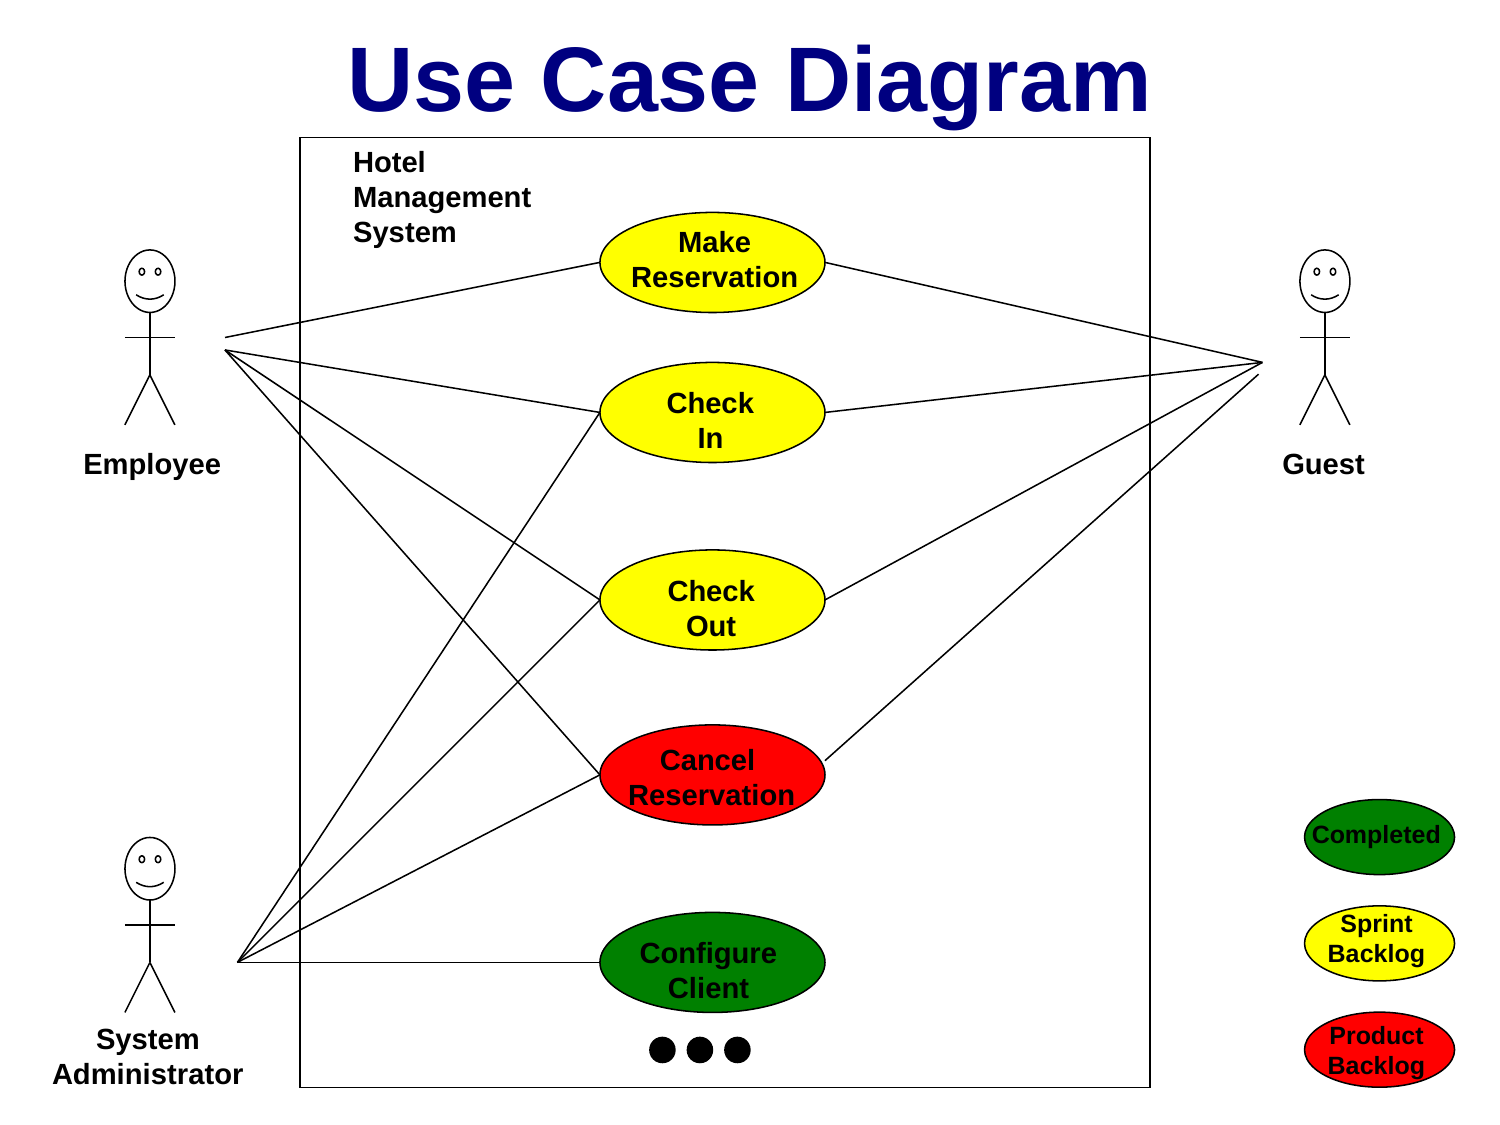

# Use Case Diagram
Hotel
Management
System
Make
Reservation
Check
In
Employee
Guest
Check
Out
Cancel
Reservation
Completed
Sprint
Backlog
Configure
Client
Product
Backlog
System
Administrator